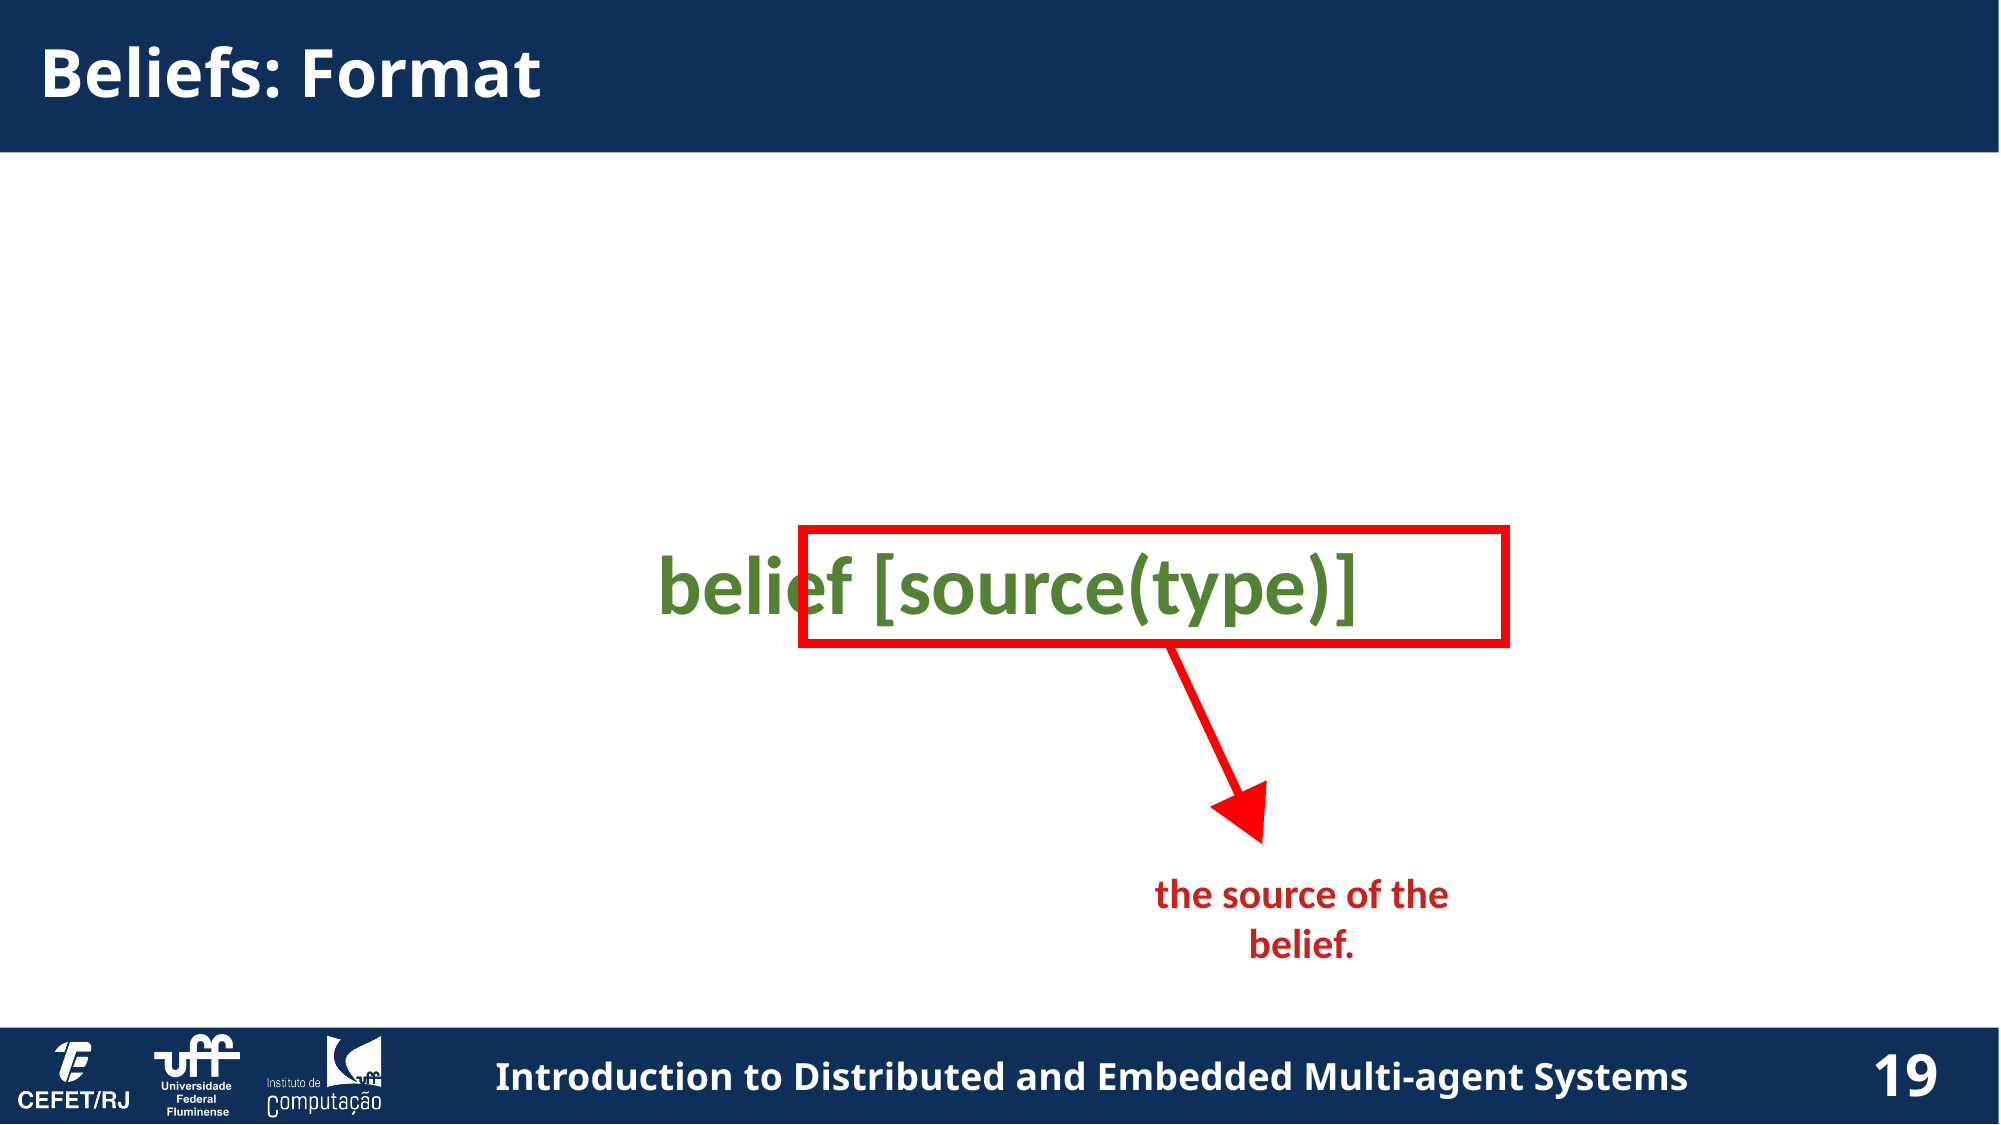

Beliefs: Format
belief [source(type)]
the source of the belief.